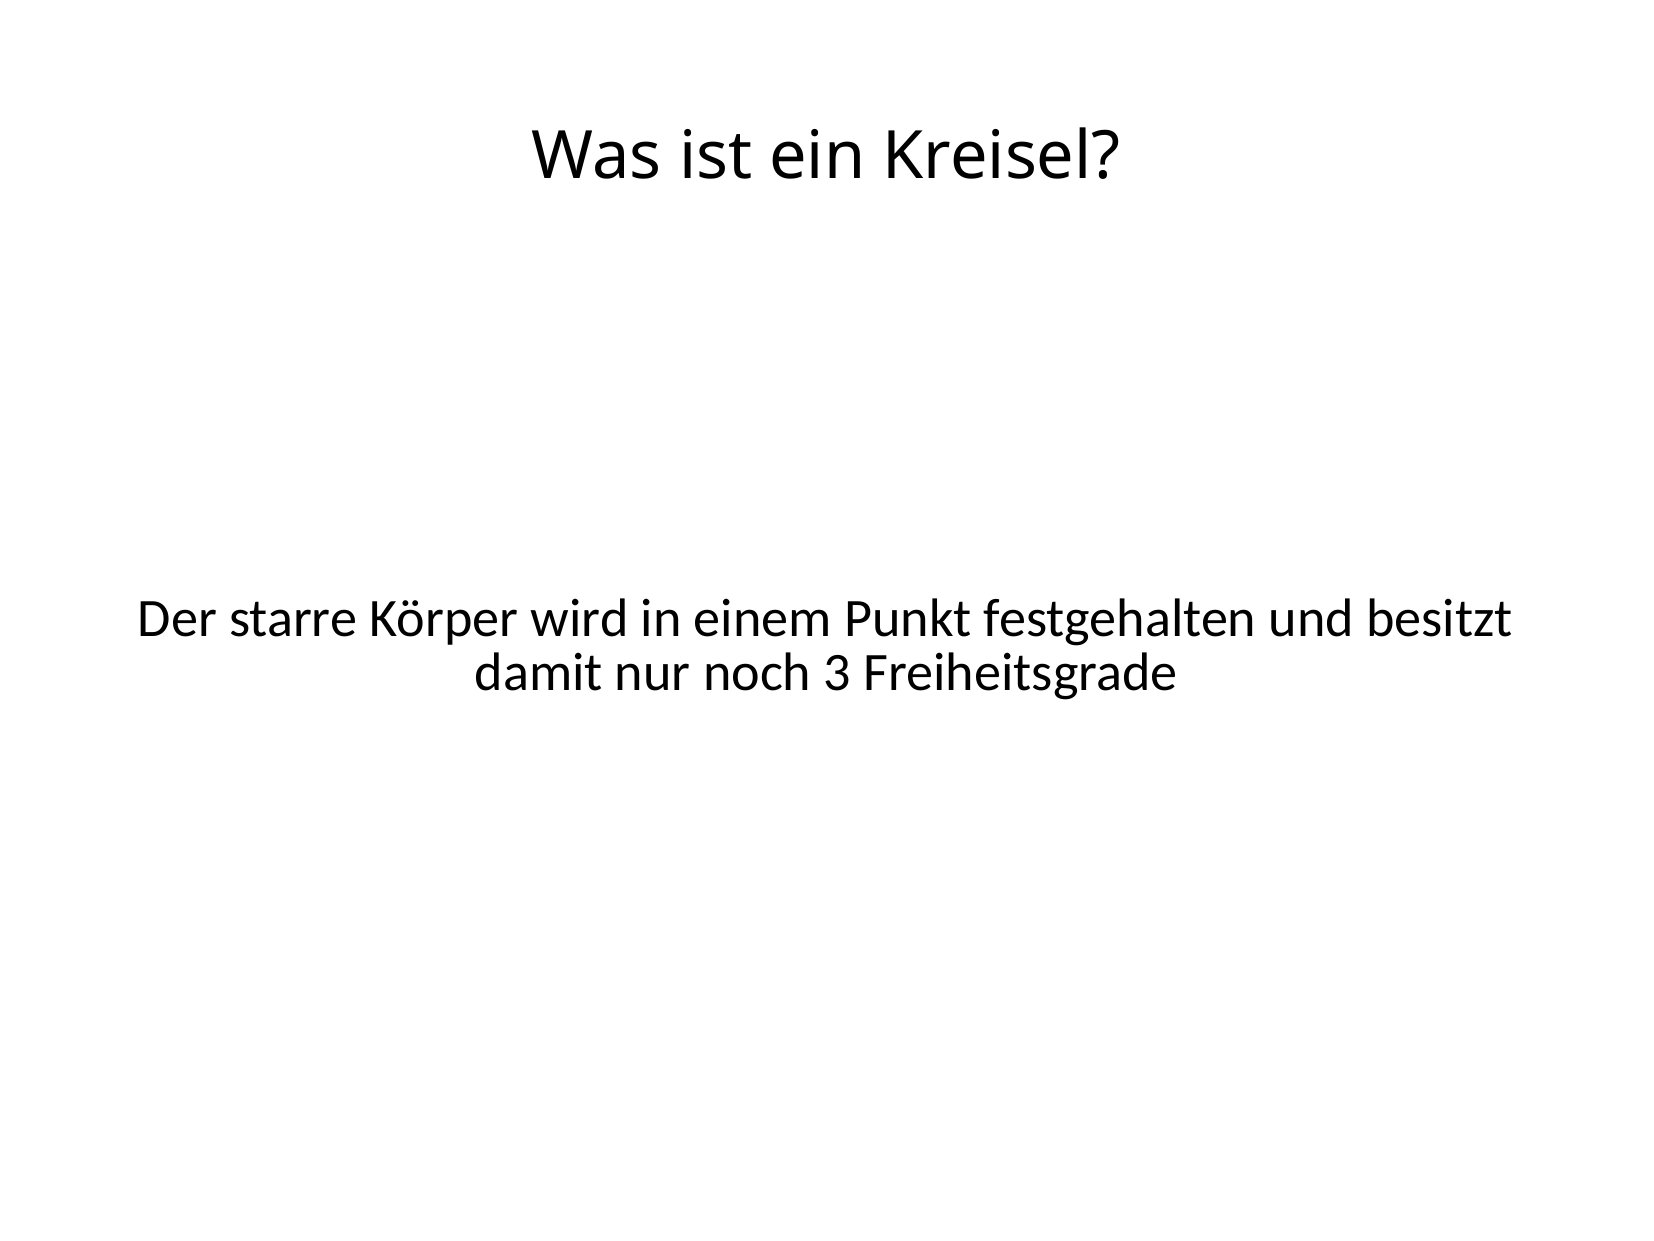

# Was ist ein Kreisel?
Der starre Körper wird in einem Punkt festgehalten und besitzt damit nur noch 3 Freiheitsgrade